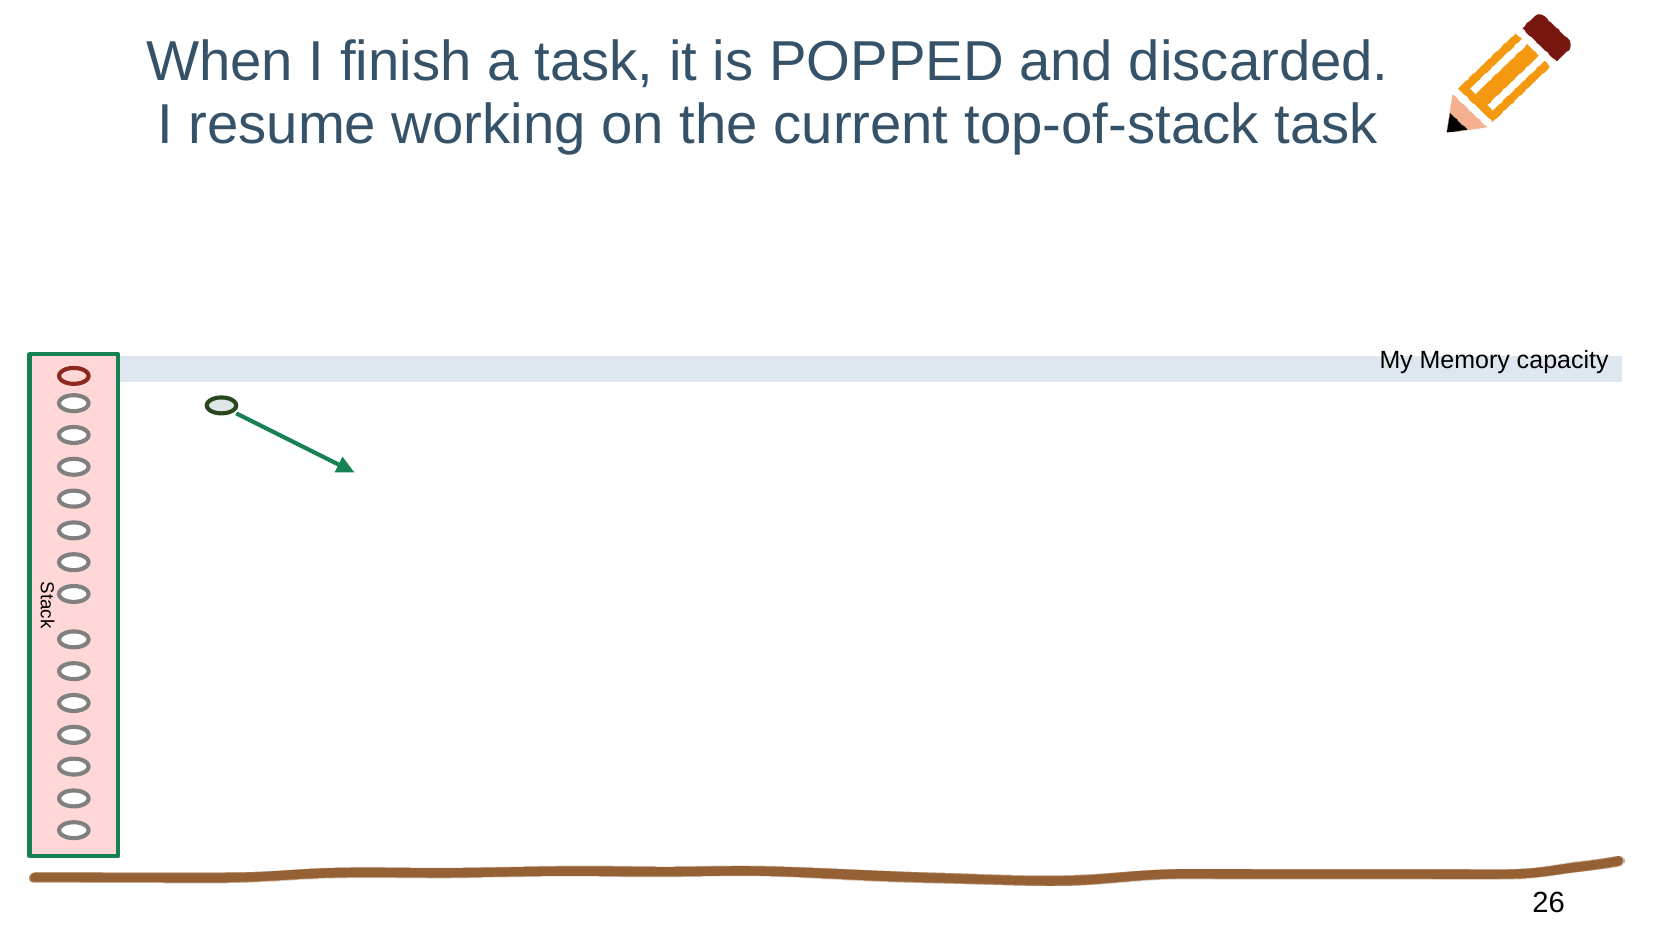

# When I finish a task, it is POPPED and discarded. I resume working on the current top-of-stack task
My Memory capacity
Stack
26